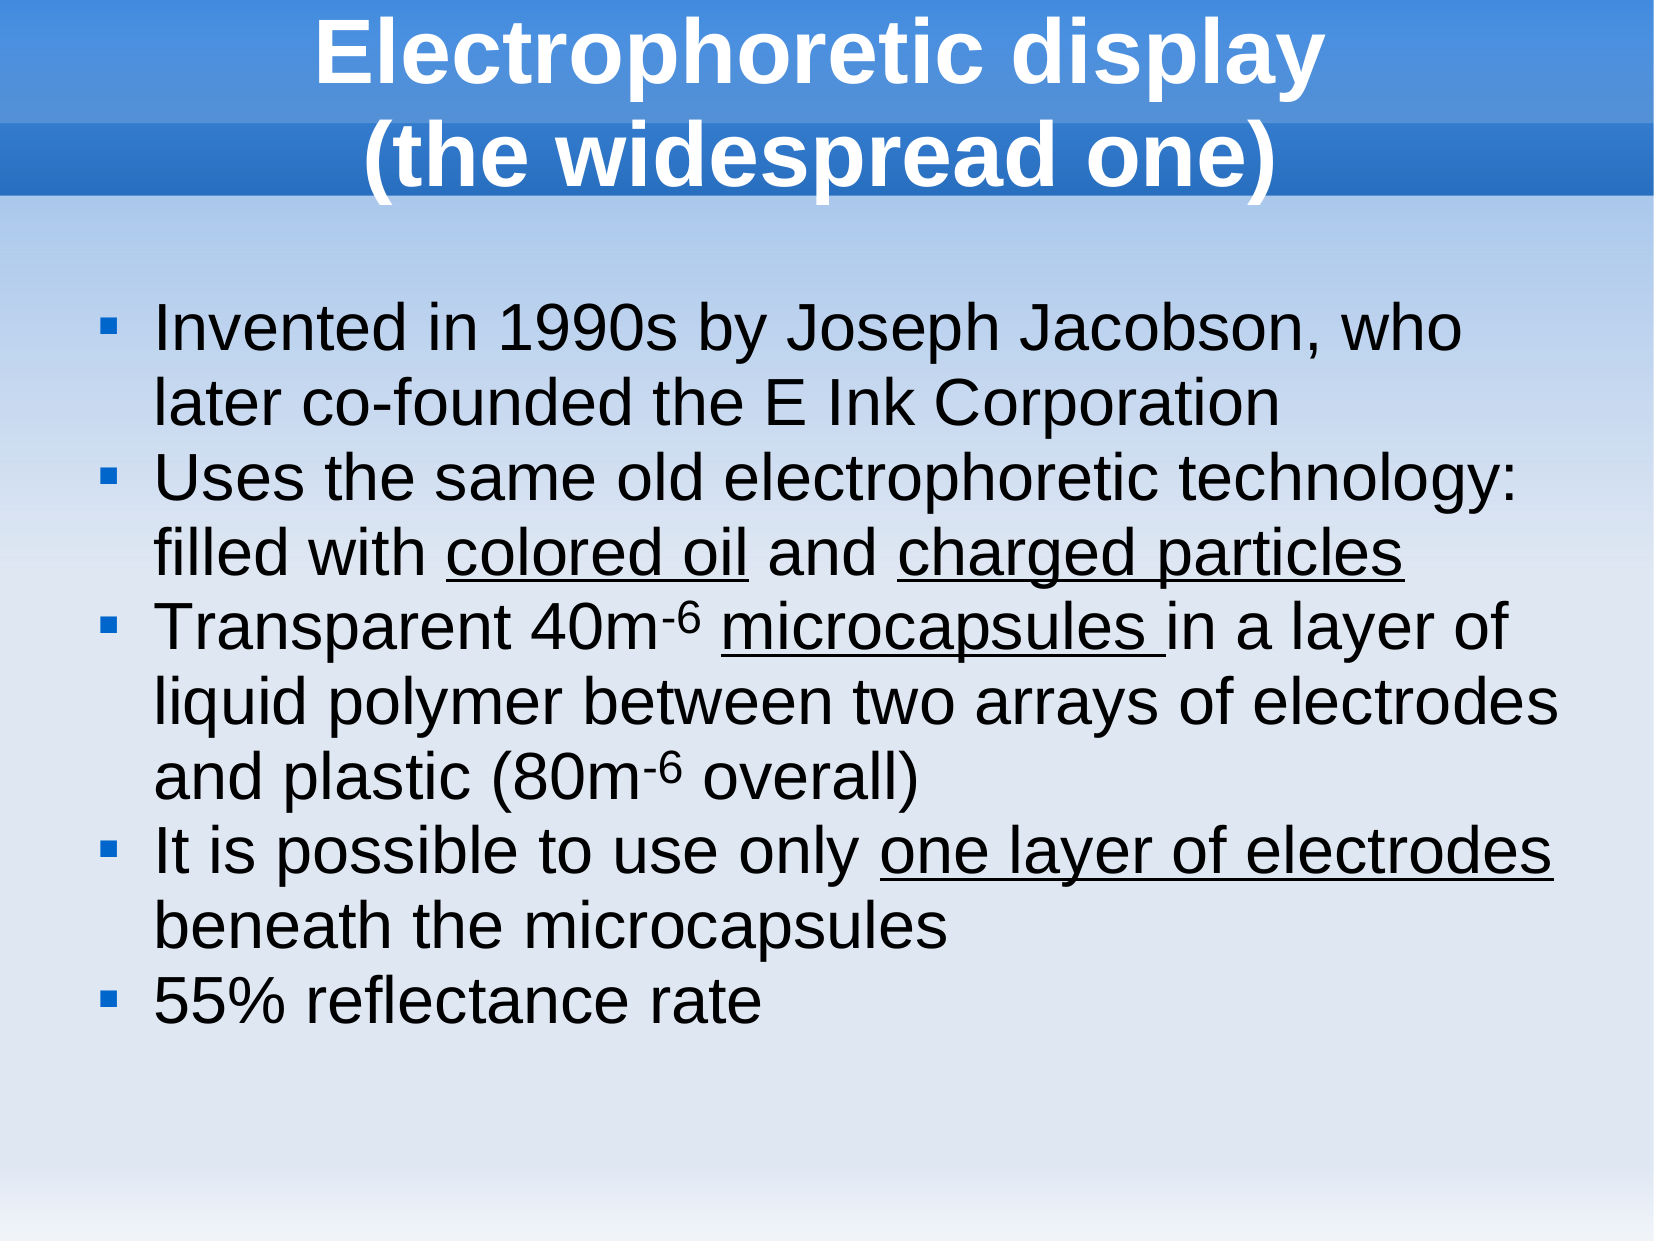

# Electrophoretic display (the widespread one)
Invented in 1990s by Joseph Jacobson, who later co-founded the E Ink Corporation
Uses the same old electrophoretic technology: filled with colored oil and charged particles
Transparent 40m-6 microcapsules in a layer of liquid polymer between two arrays of electrodes and plastic (80m-6 overall)
It is possible to use only one layer of electrodes beneath the microcapsules
55% reflectance rate